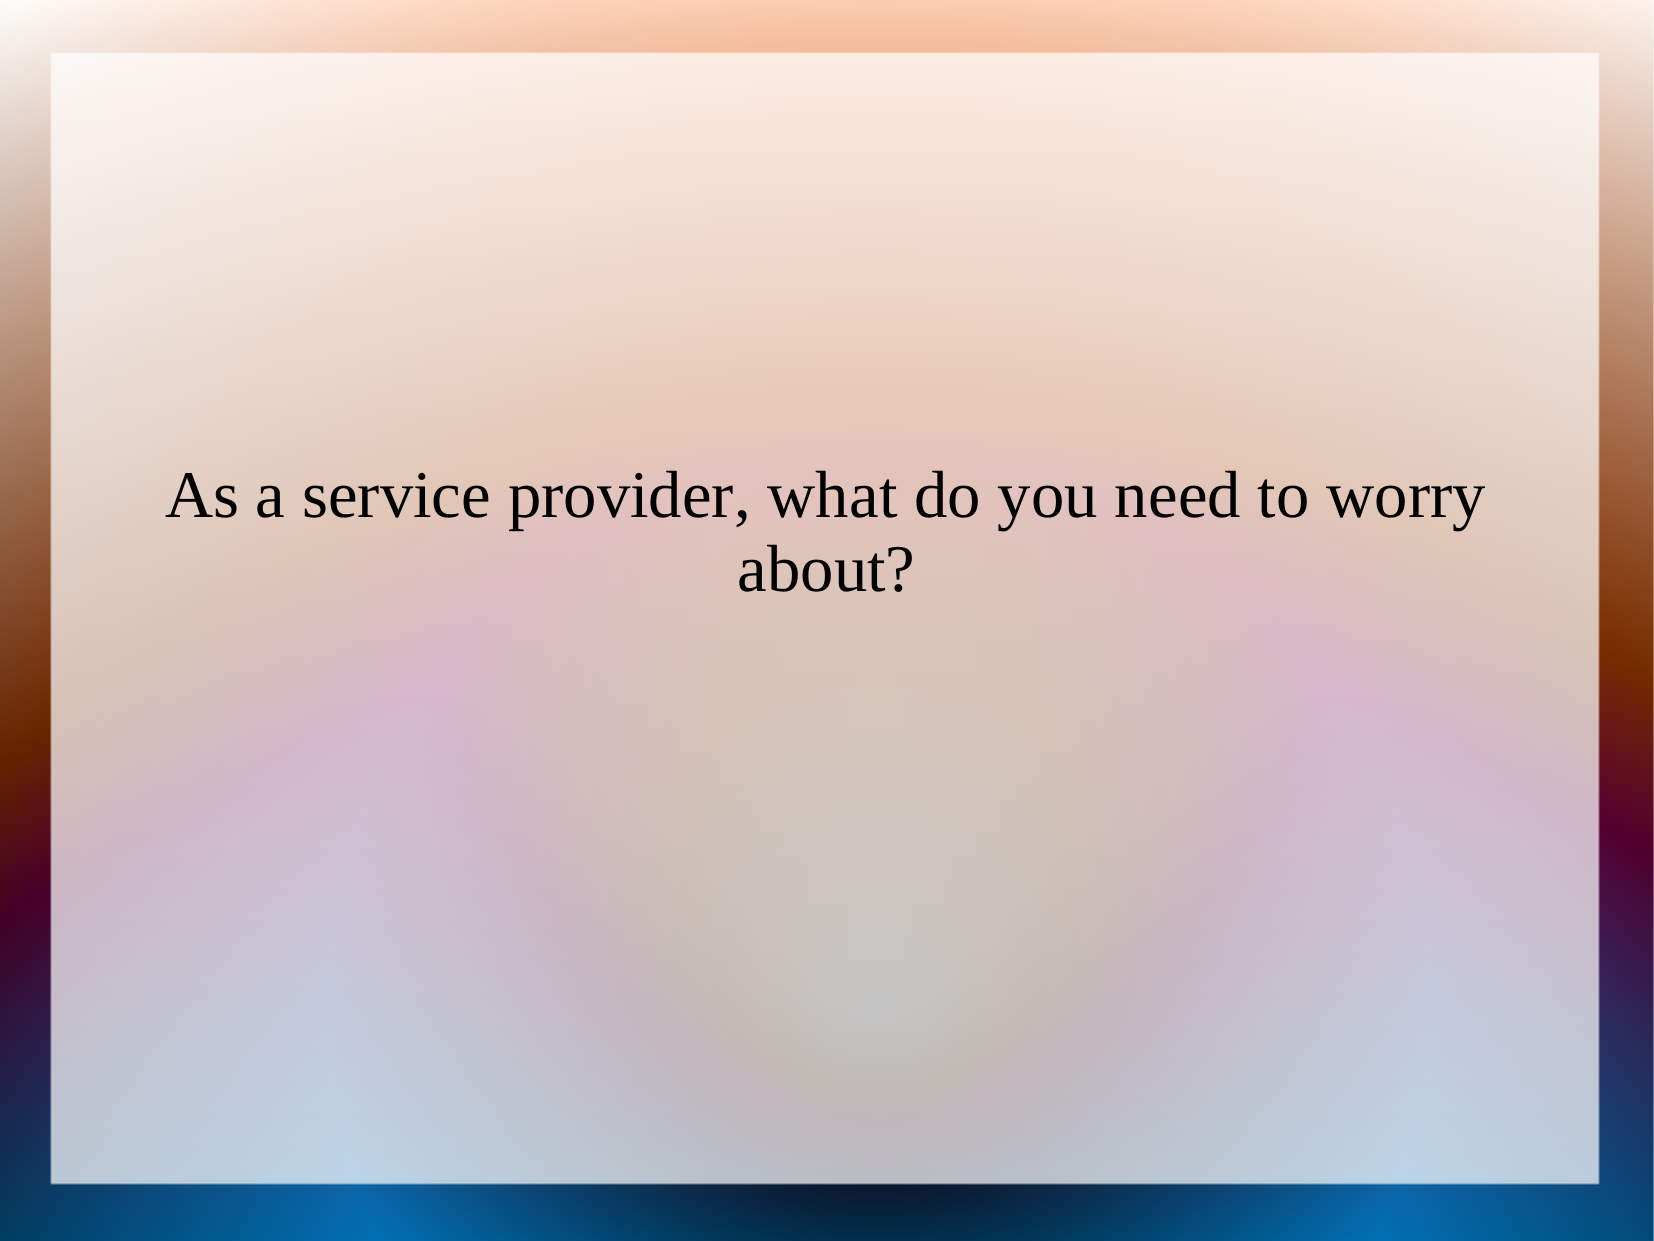

# As a service provider, what do you need to worry about?